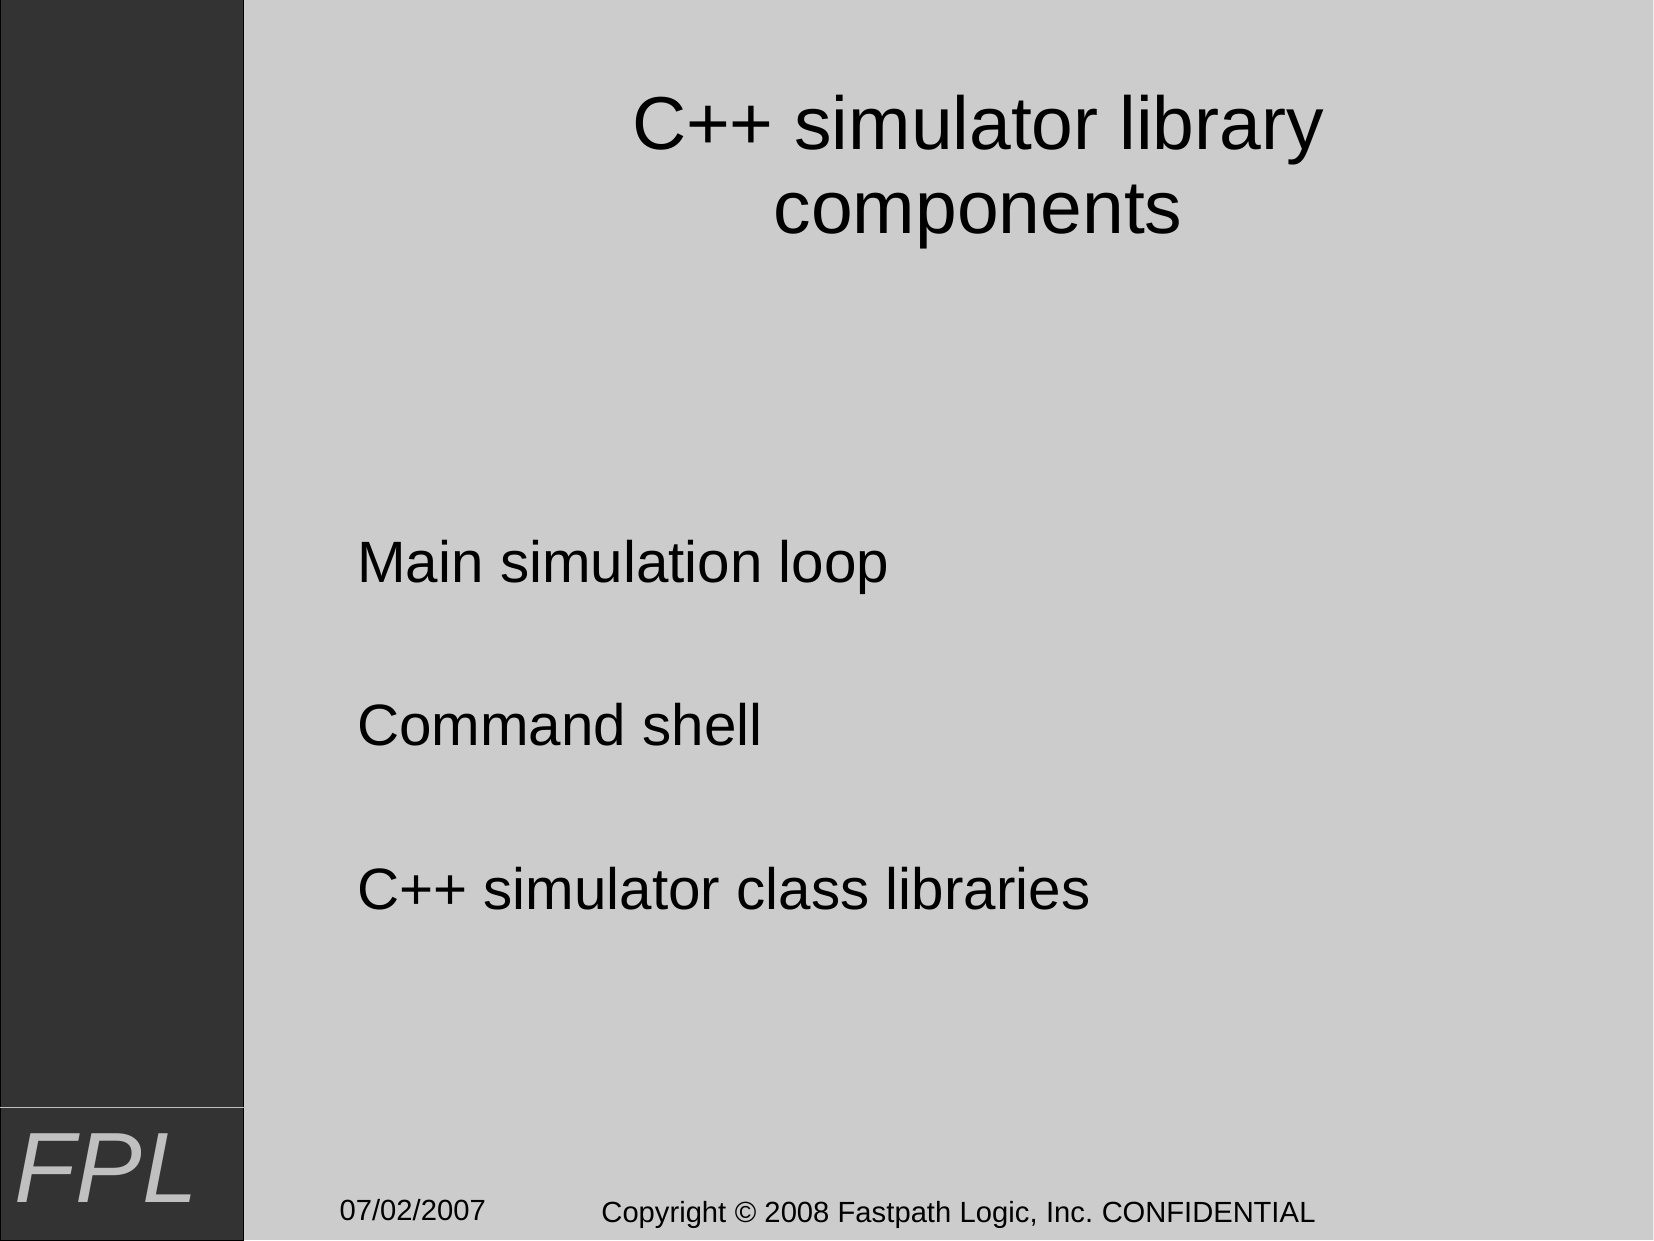

# C++ simulator library components
Main simulation loop
Command shell
C++ simulator class libraries
07/02/2007
© 2007 FASTPATH LOGIC INC.